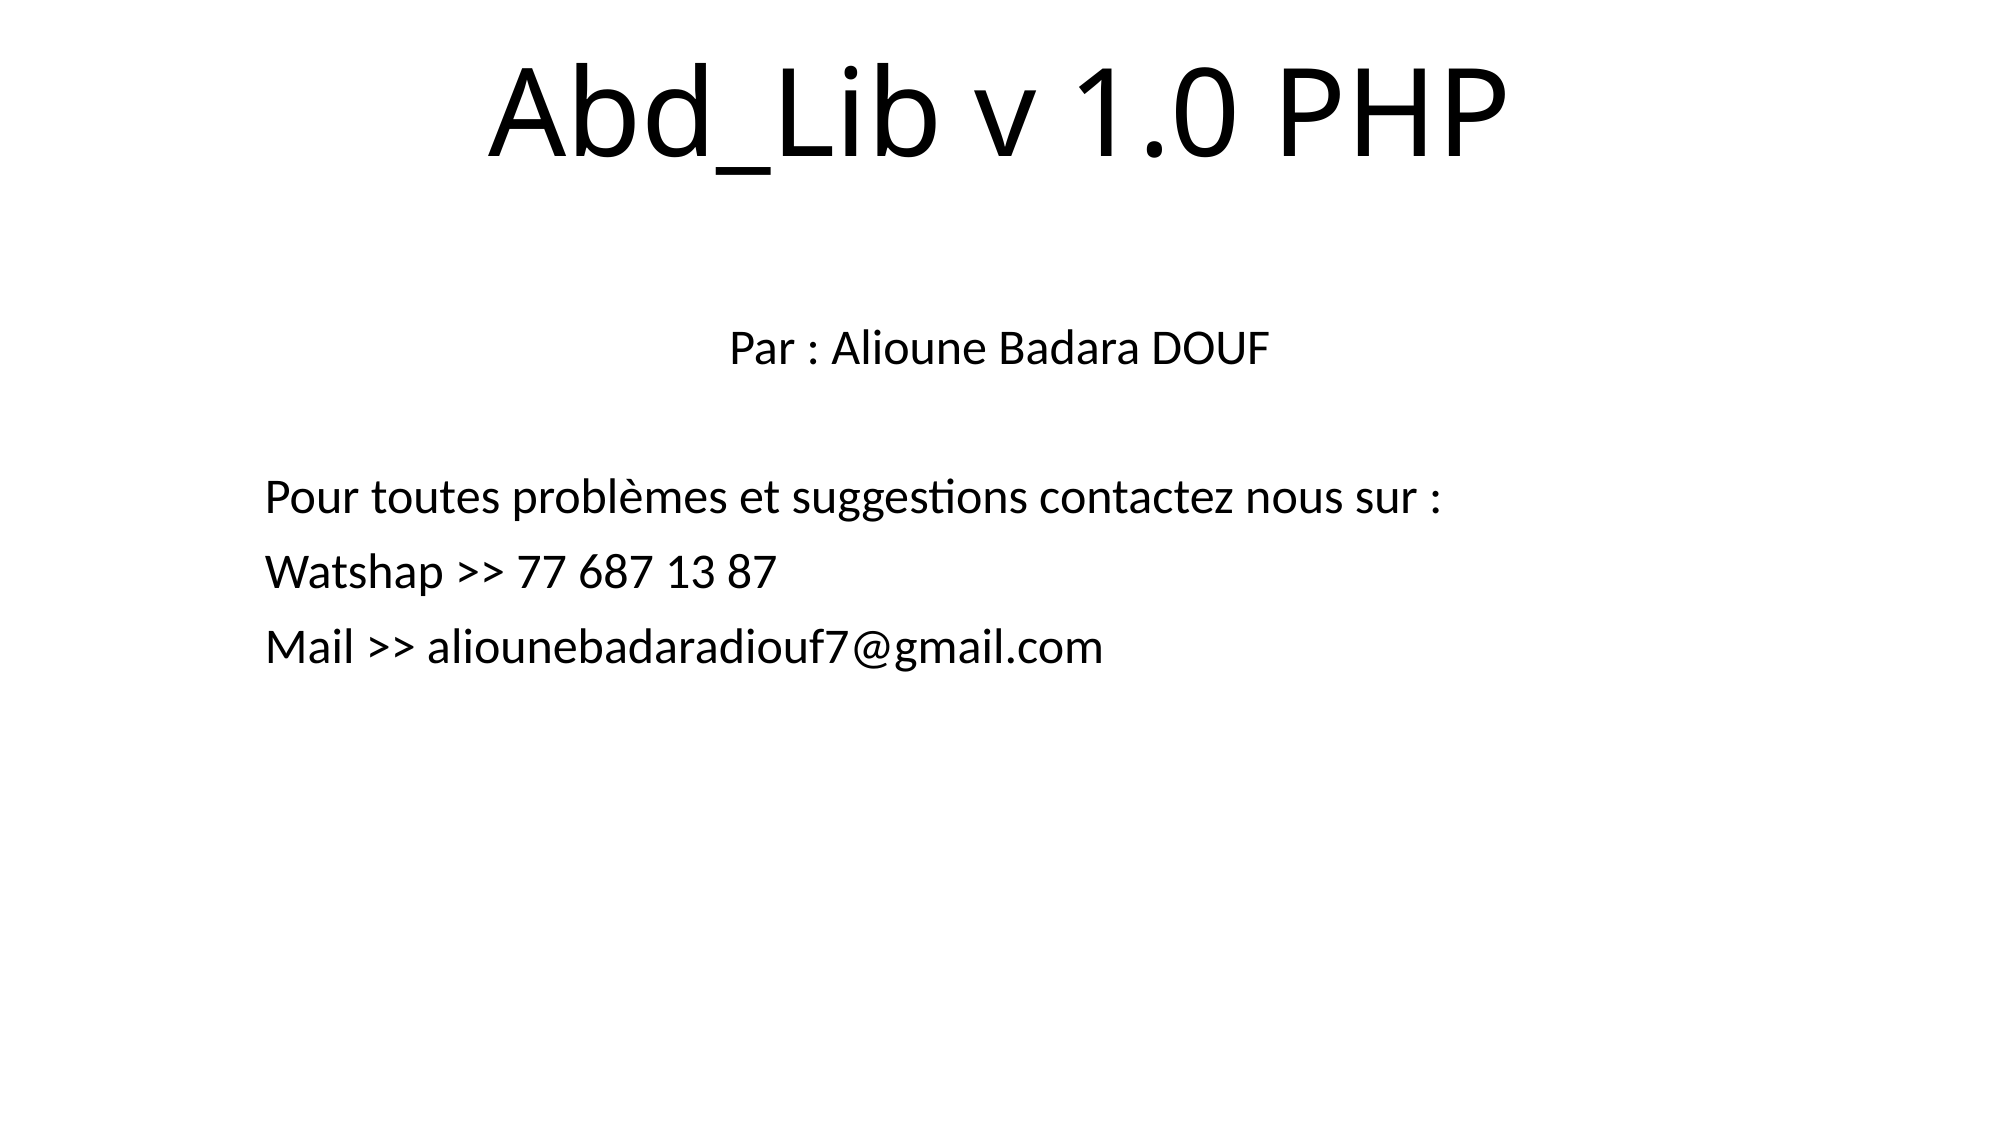

# Abd_Lib v 1.0 PHP
Par : Alioune Badara DOUF
Pour toutes problèmes et suggestions contactez nous sur :
Watshap >> 77 687 13 87
Mail >> aliounebadaradiouf7@gmail.com